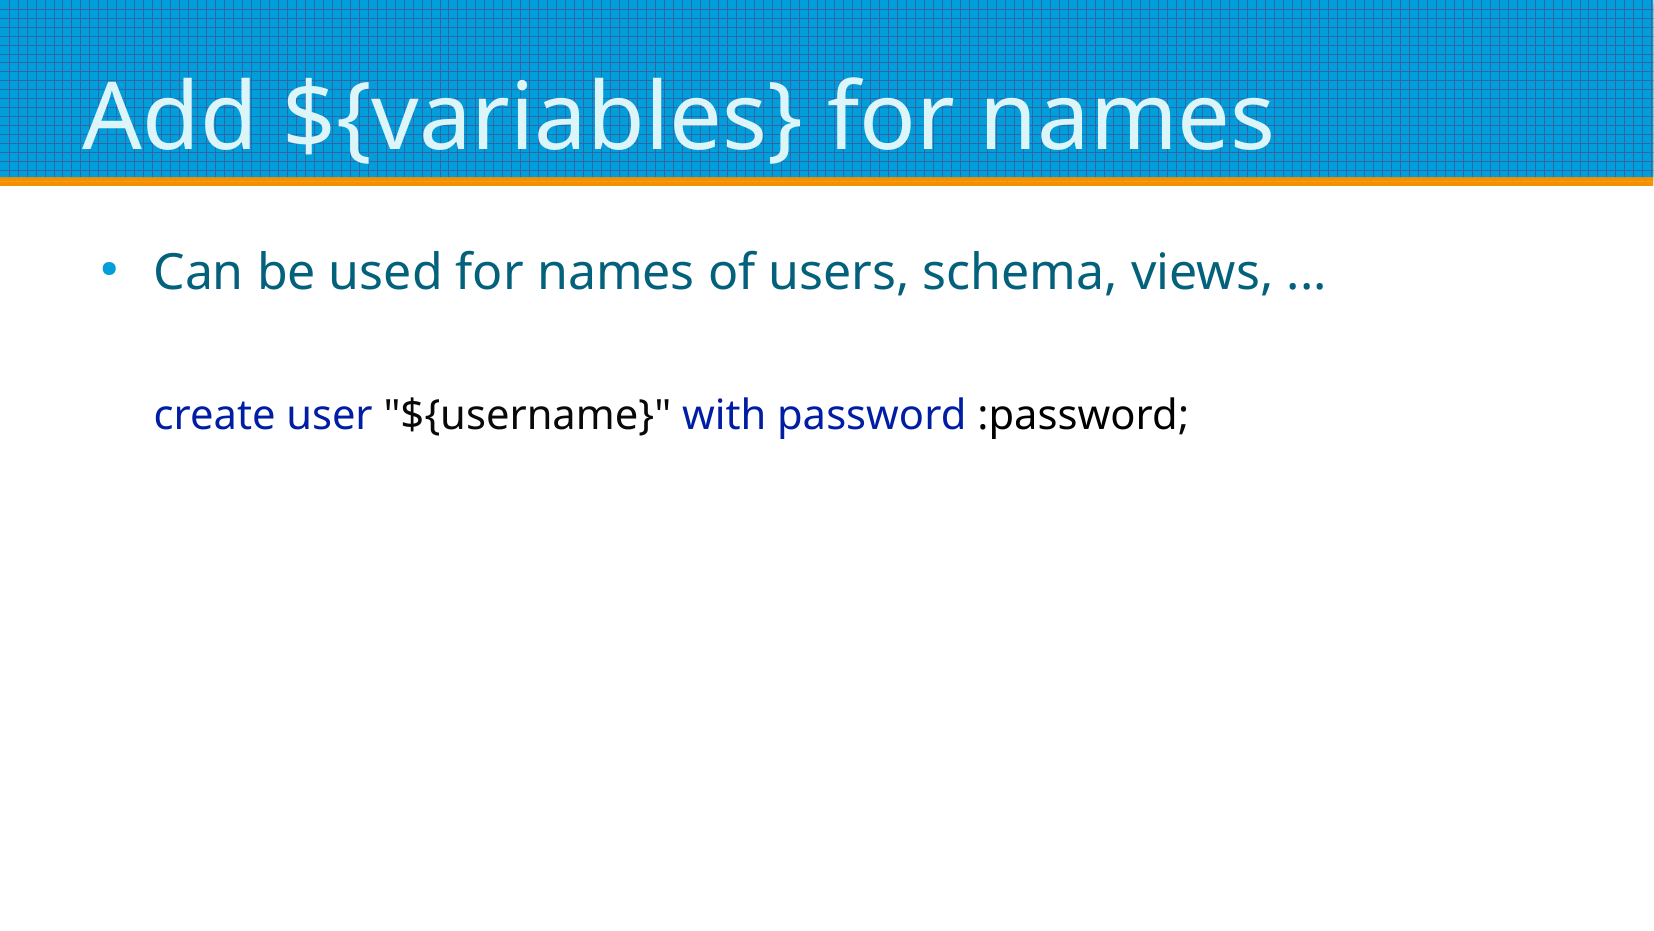

# Add ${variables} for names
Can be used for names of users, schema, views, ...
create user "${username}" with password :password;